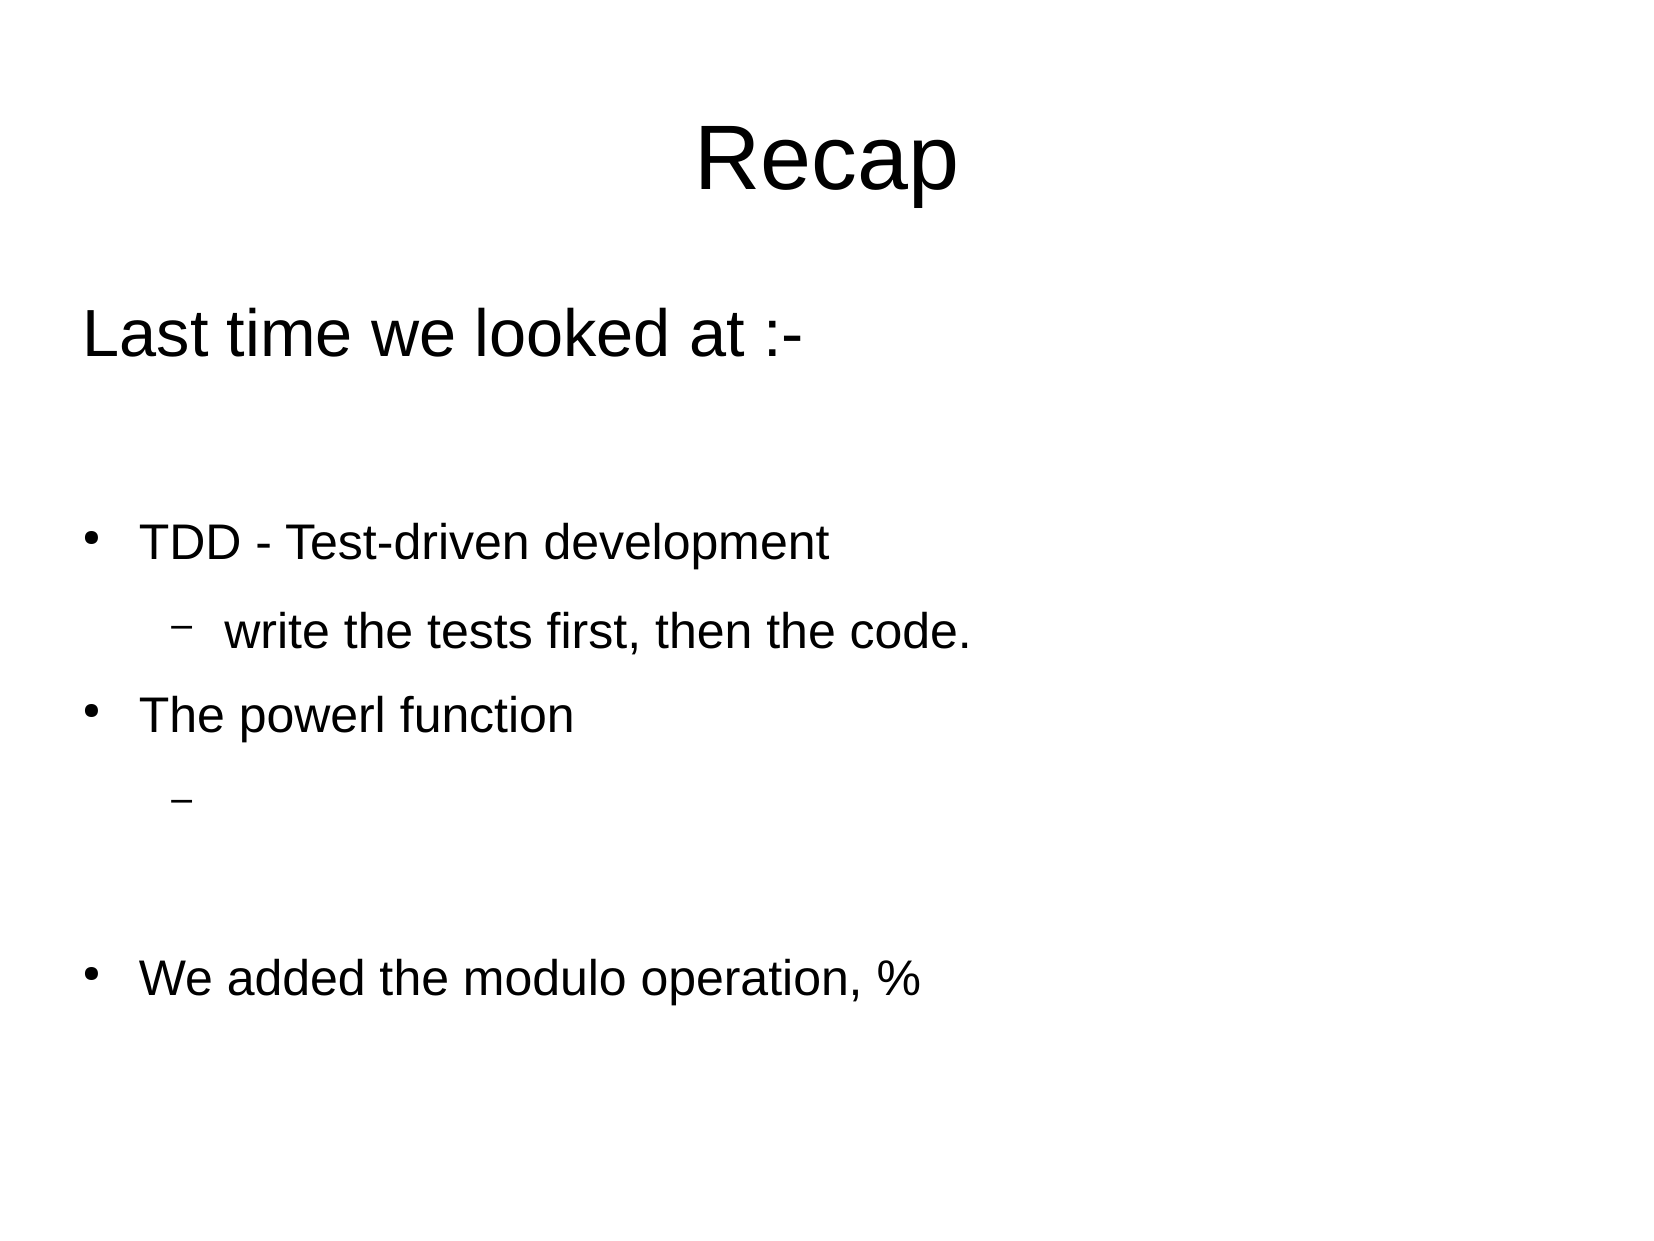

# Recap
Last time we looked at :-
TDD - Test-driven development
write the tests first, then the code.
The powerl function
We added the modulo operation, %